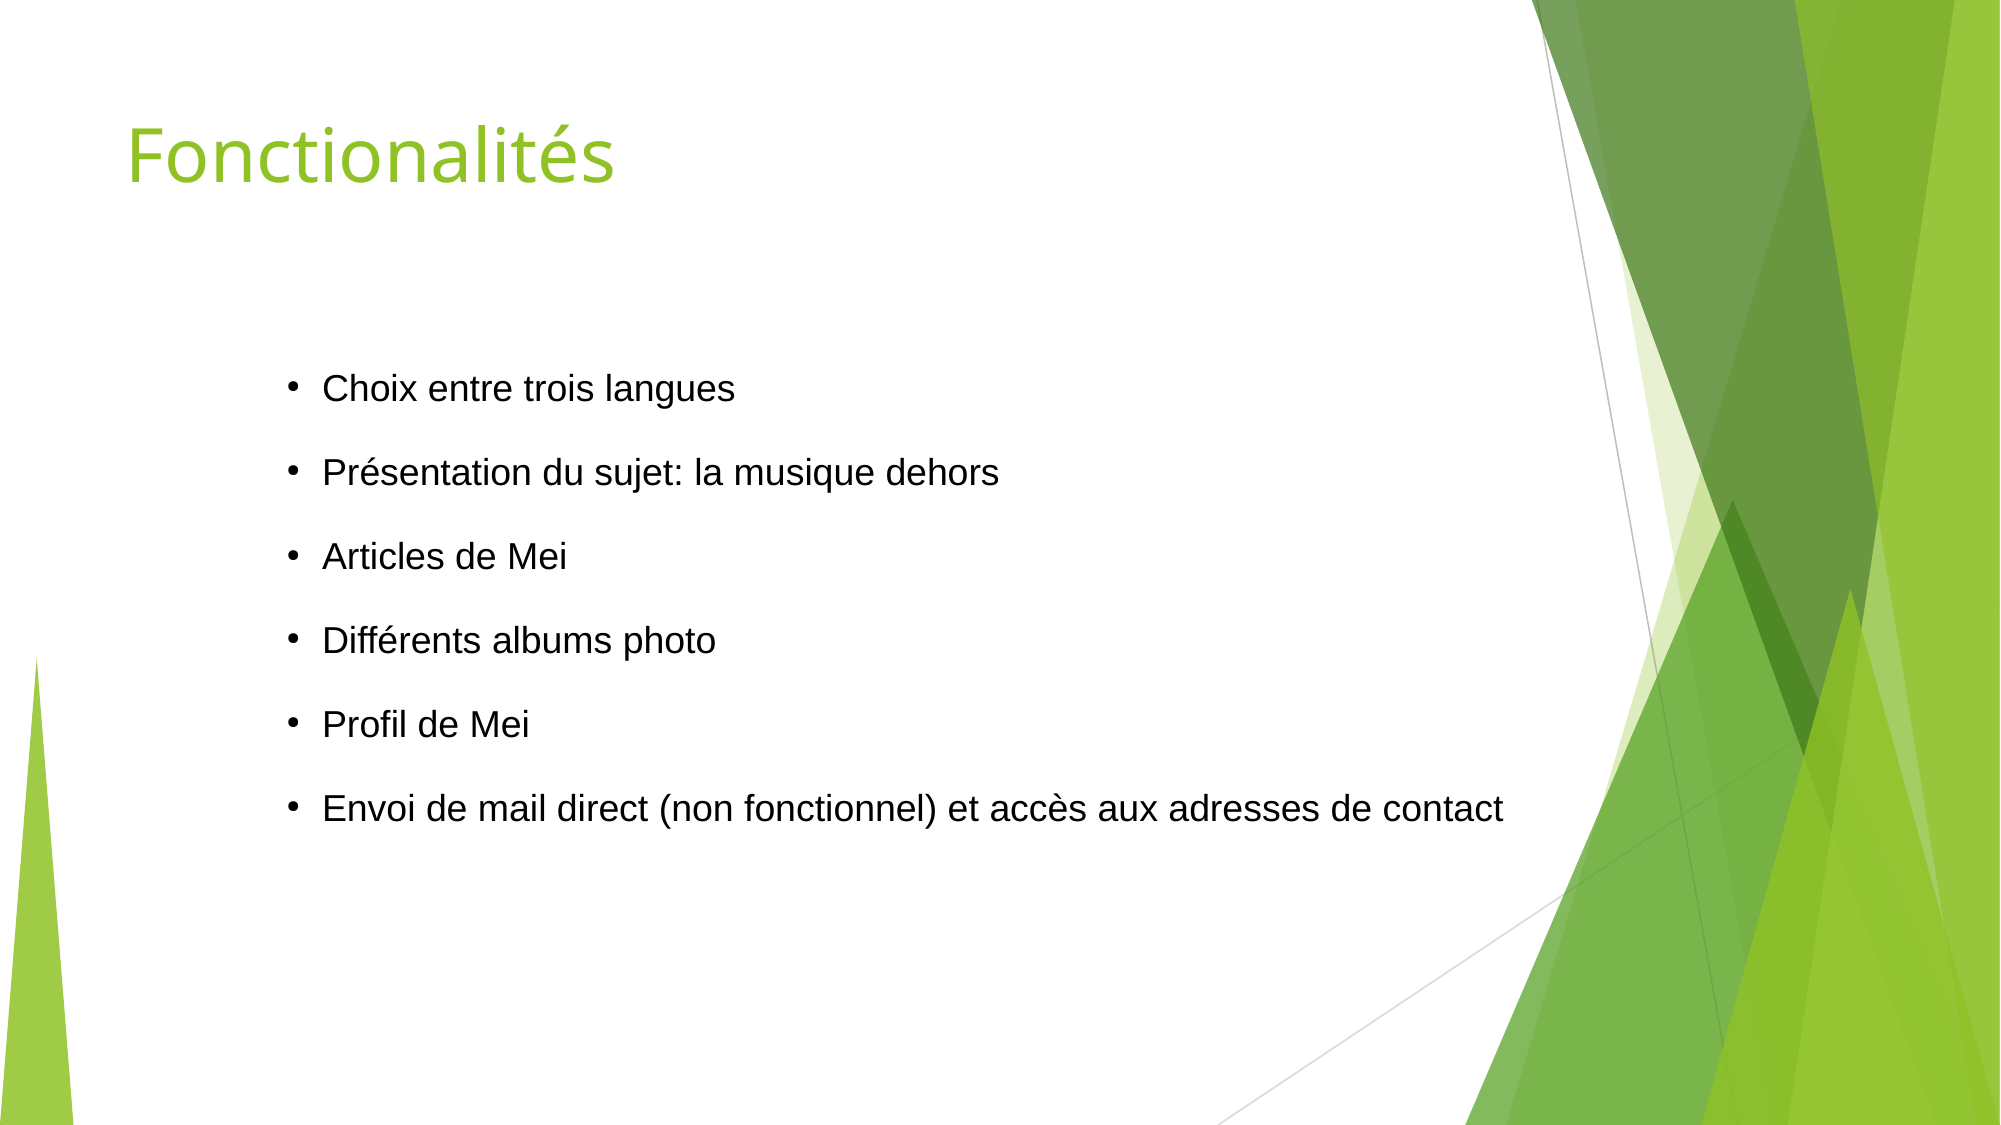

# Fonctionalités
Choix entre trois langues
Présentation du sujet: la musique dehors
Articles de Mei
Différents albums photo
Profil de Mei
Envoi de mail direct (non fonctionnel) et accès aux adresses de contact